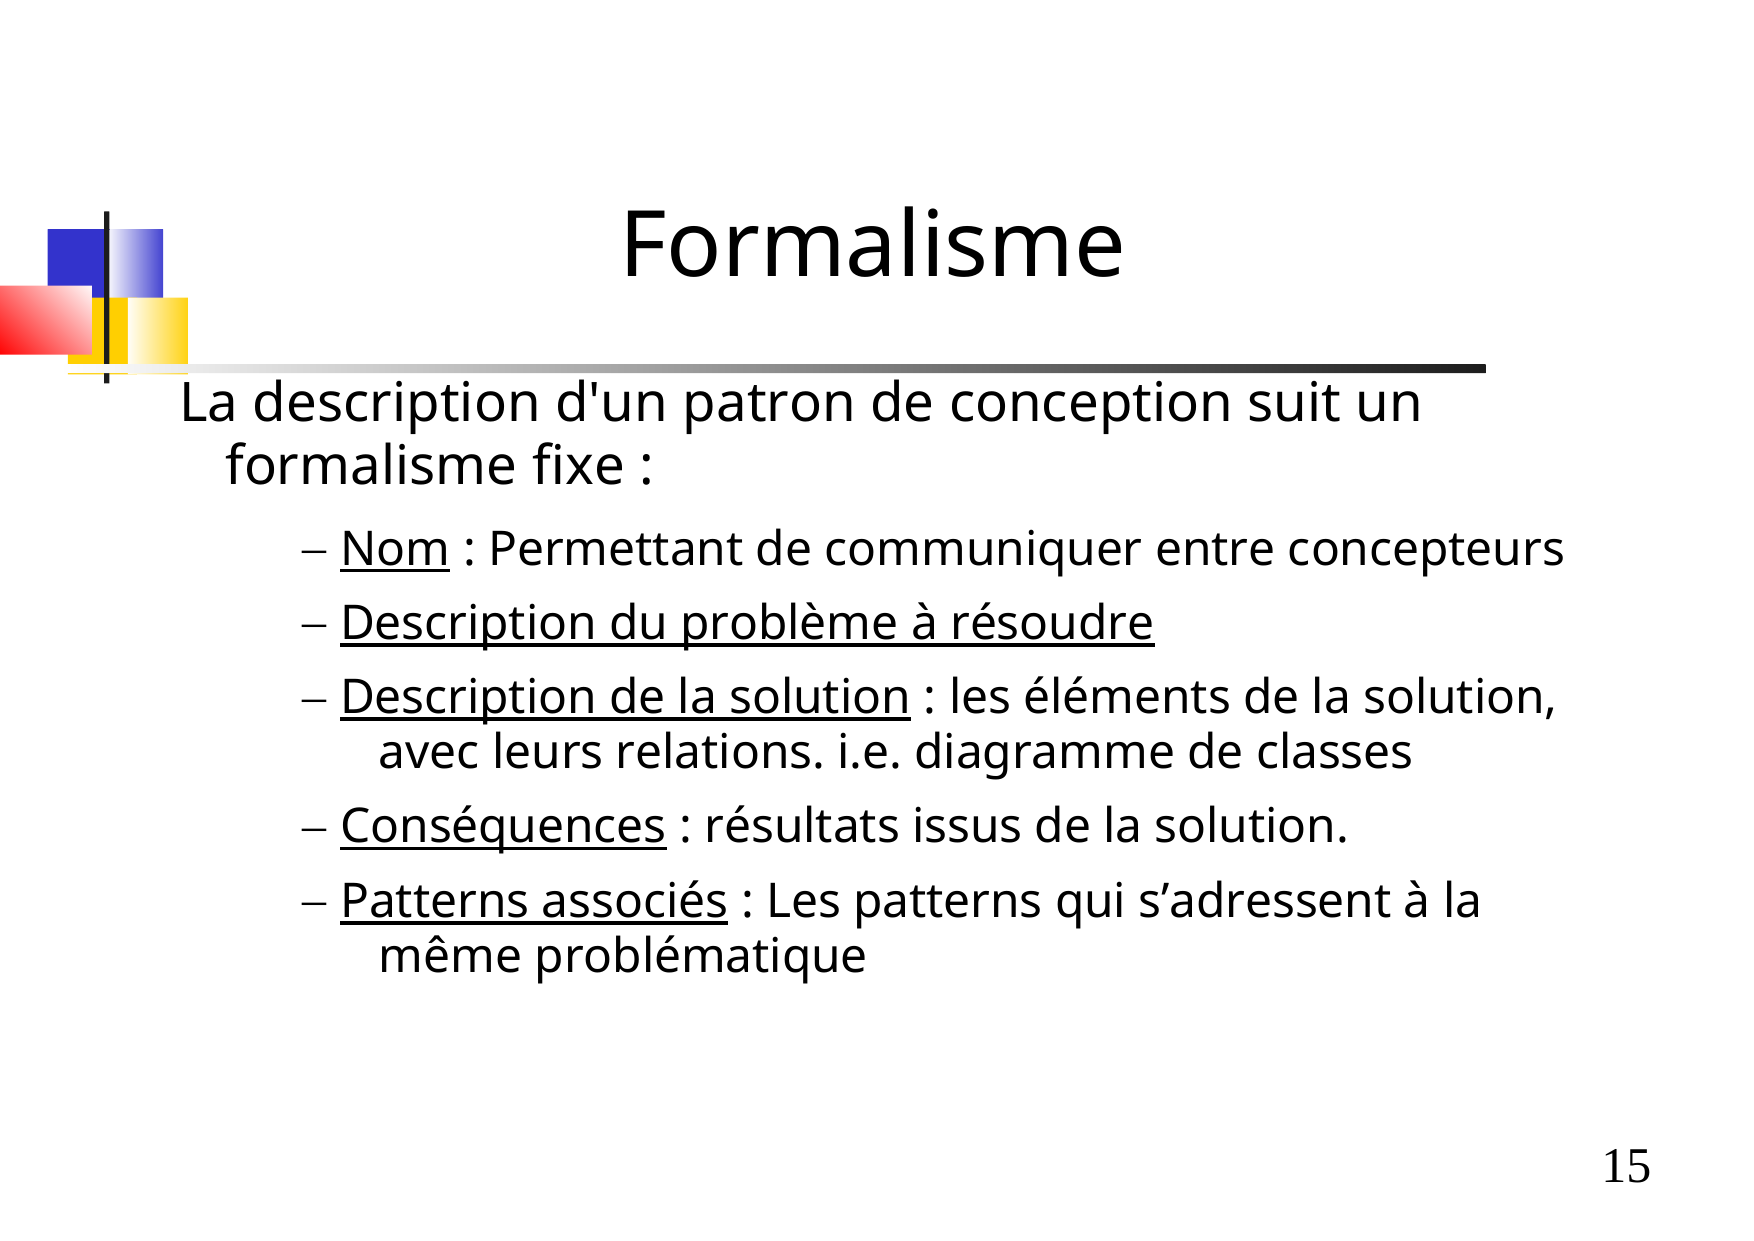

# Formalisme
La description d'un patron de conception suit un formalisme fixe :
Nom : Permettant de communiquer entre concepteurs
Description du problème à résoudre
Description de la solution : les éléments de la solution, avec leurs relations. i.e. diagramme de classes
Conséquences : résultats issus de la solution.
Patterns associés : Les patterns qui s’adressent à la même problématique